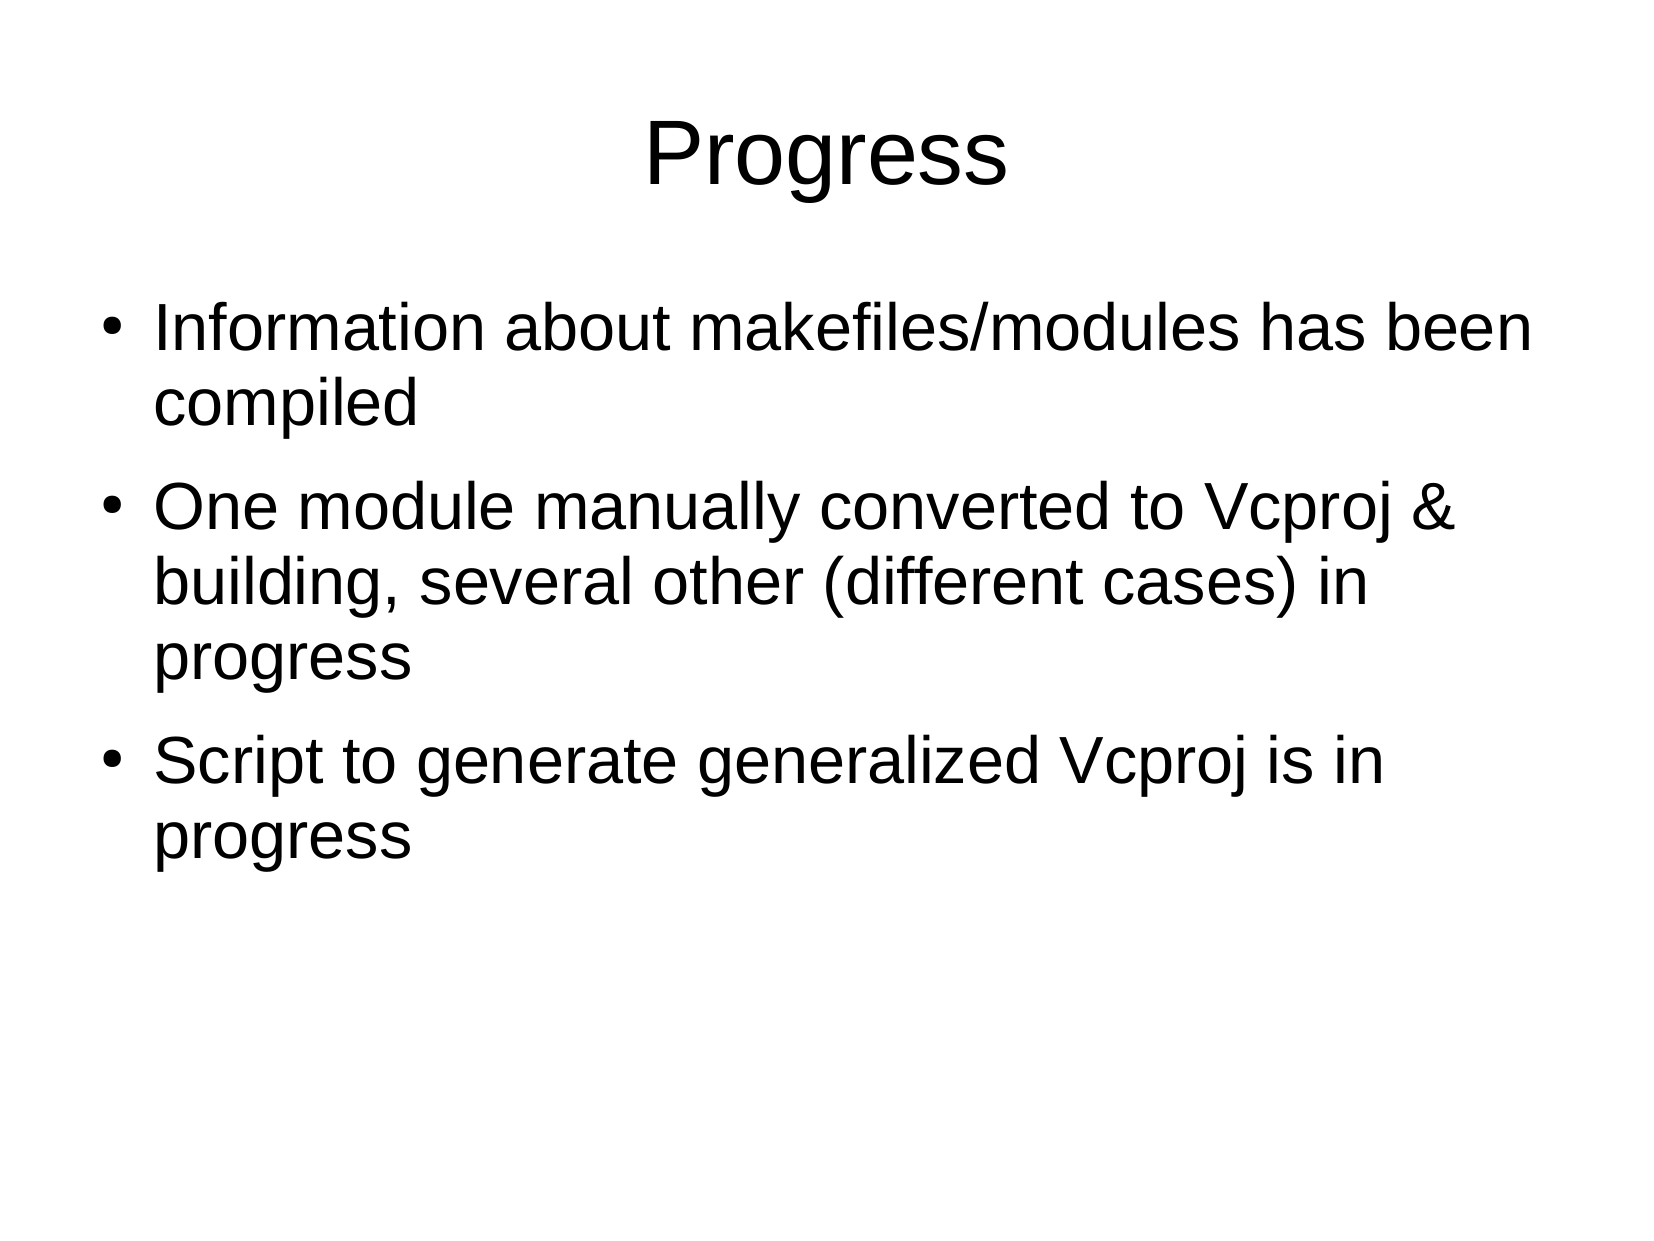

# Progress
Information about makefiles/modules has been compiled
One module manually converted to Vcproj & building, several other (different cases) in progress
Script to generate generalized Vcproj is in progress